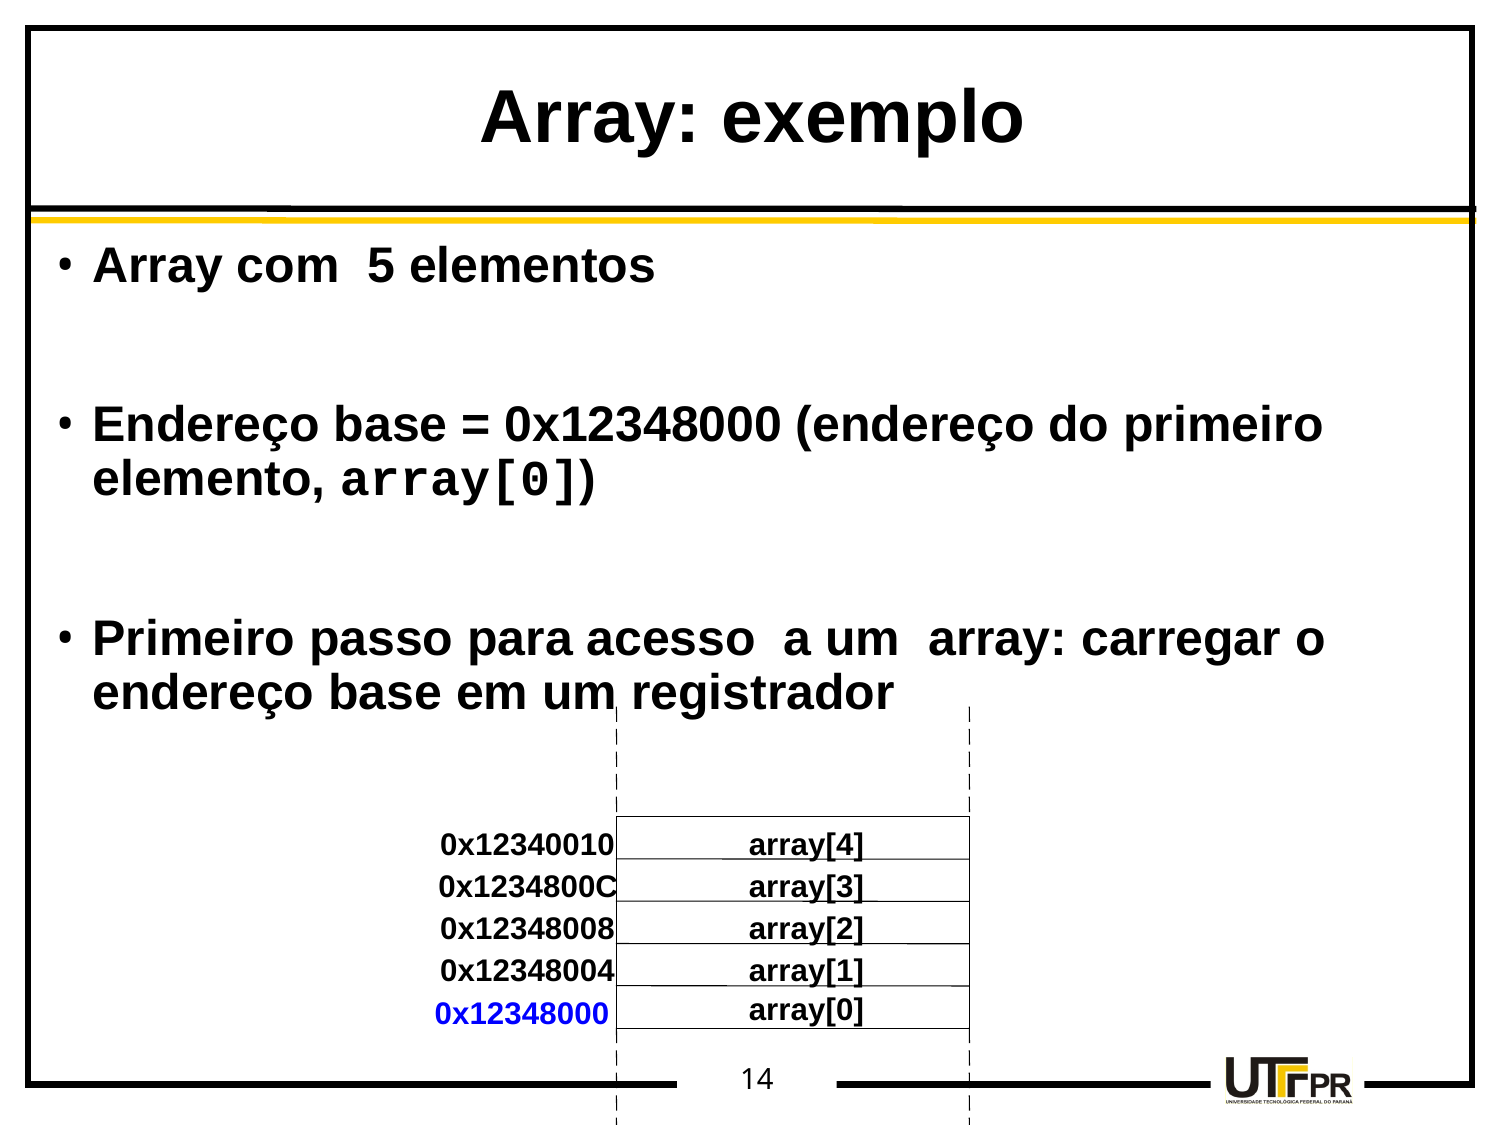

Array: exemplo
# Array com 5 elementos
Endereço base = 0x12348000 (endereço do primeiro elemento, array[0])
Primeiro passo para acesso a um array: carregar o endereço base em um registrador
0x12340010
array[4]
array[3]
0x1234800C
0x12348008
array[2]
0x12348004
array[1]
array[0]
0x12348000